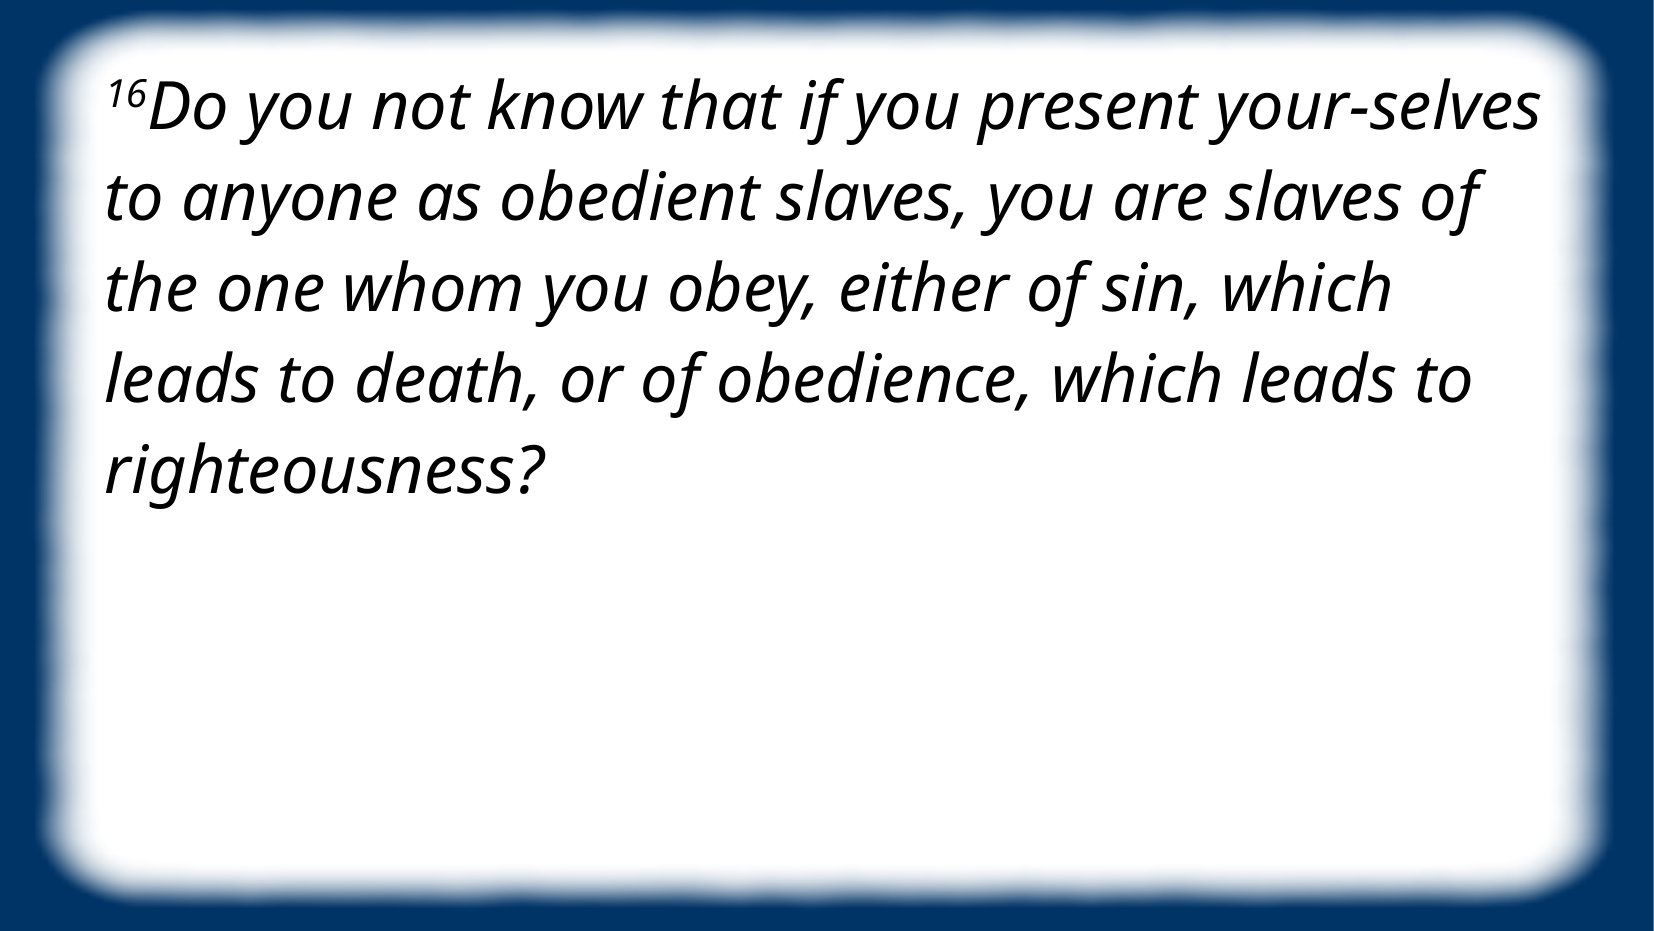

16Do you not know that if you present your-selves to anyone as obedient slaves, you are slaves of the one whom you obey, either of sin, which leads to death, or of obedience, which leads to righteousness?